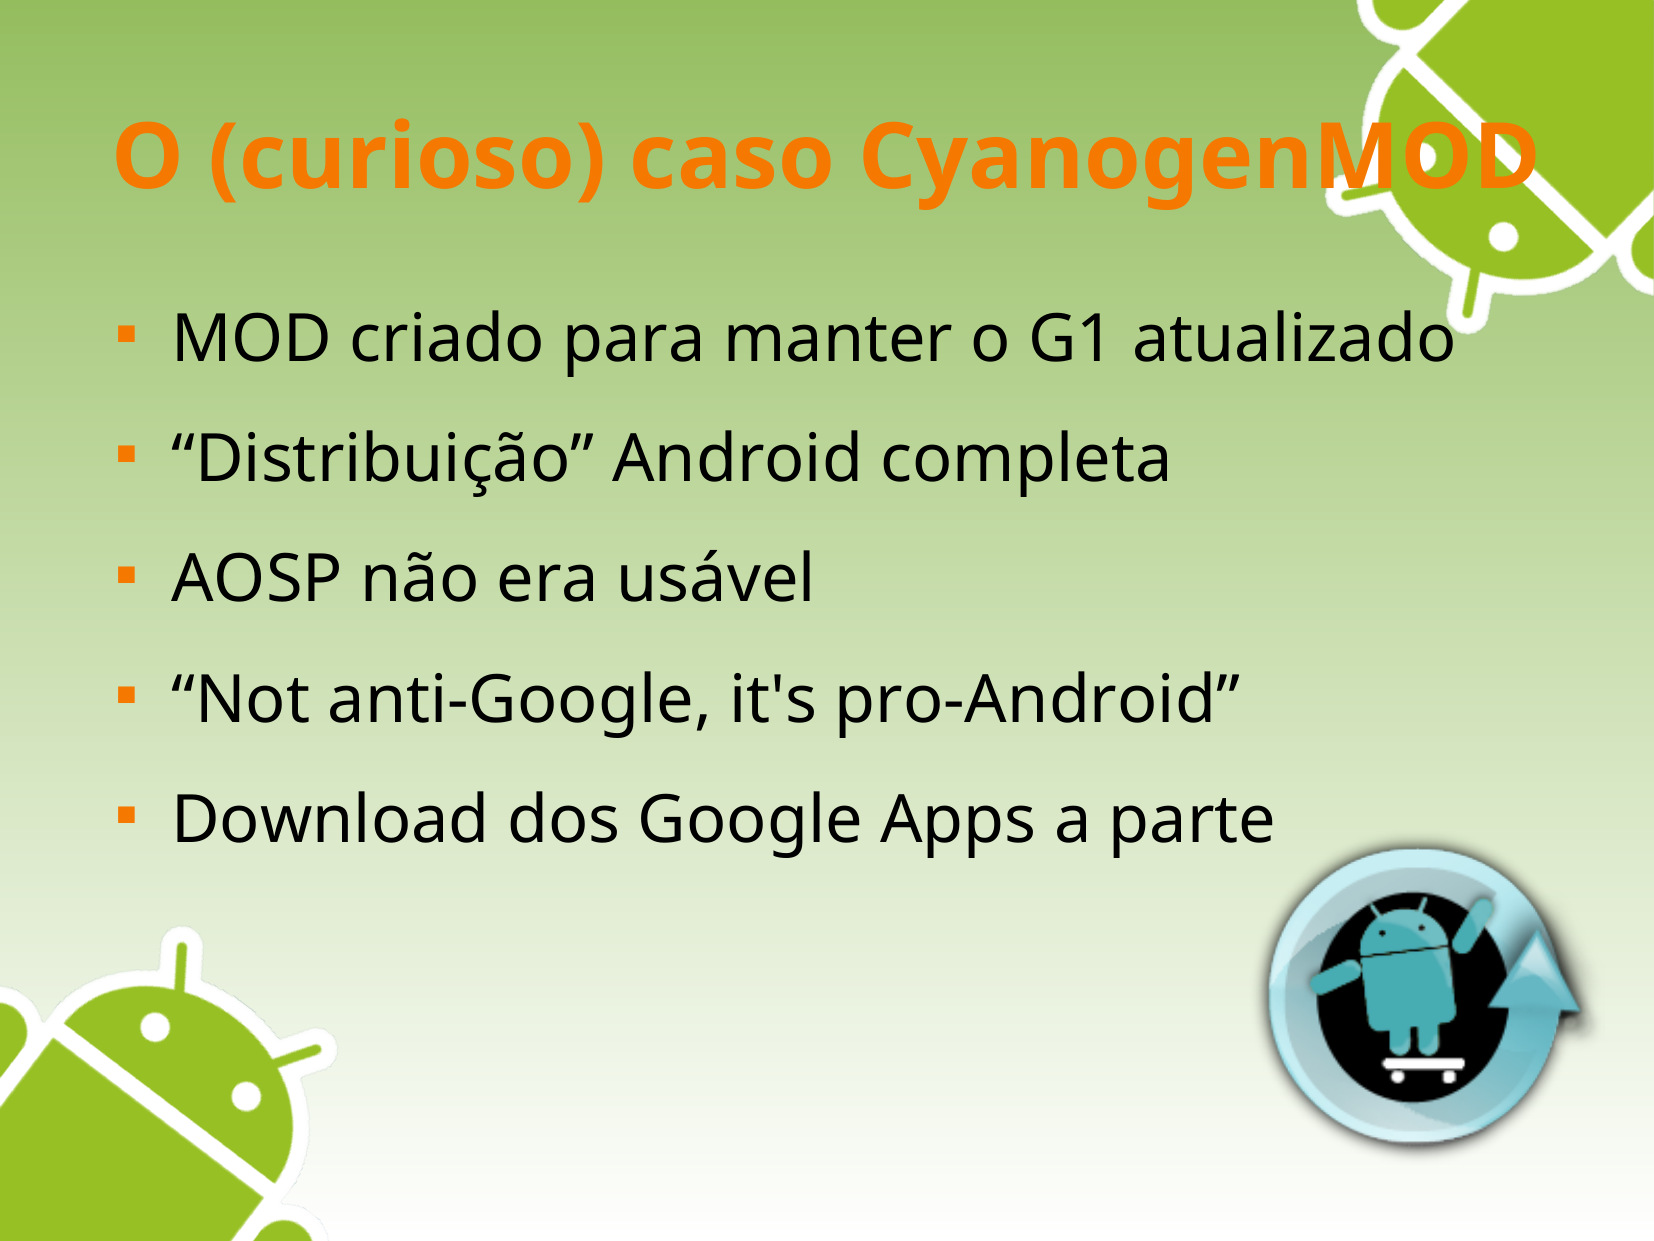

# O (curioso) caso CyanogenMOD
MOD criado para manter o G1 atualizado
“Distribuição” Android completa
AOSP não era usável
“Not anti-Google, it's pro-Android”
Download dos Google Apps a parte